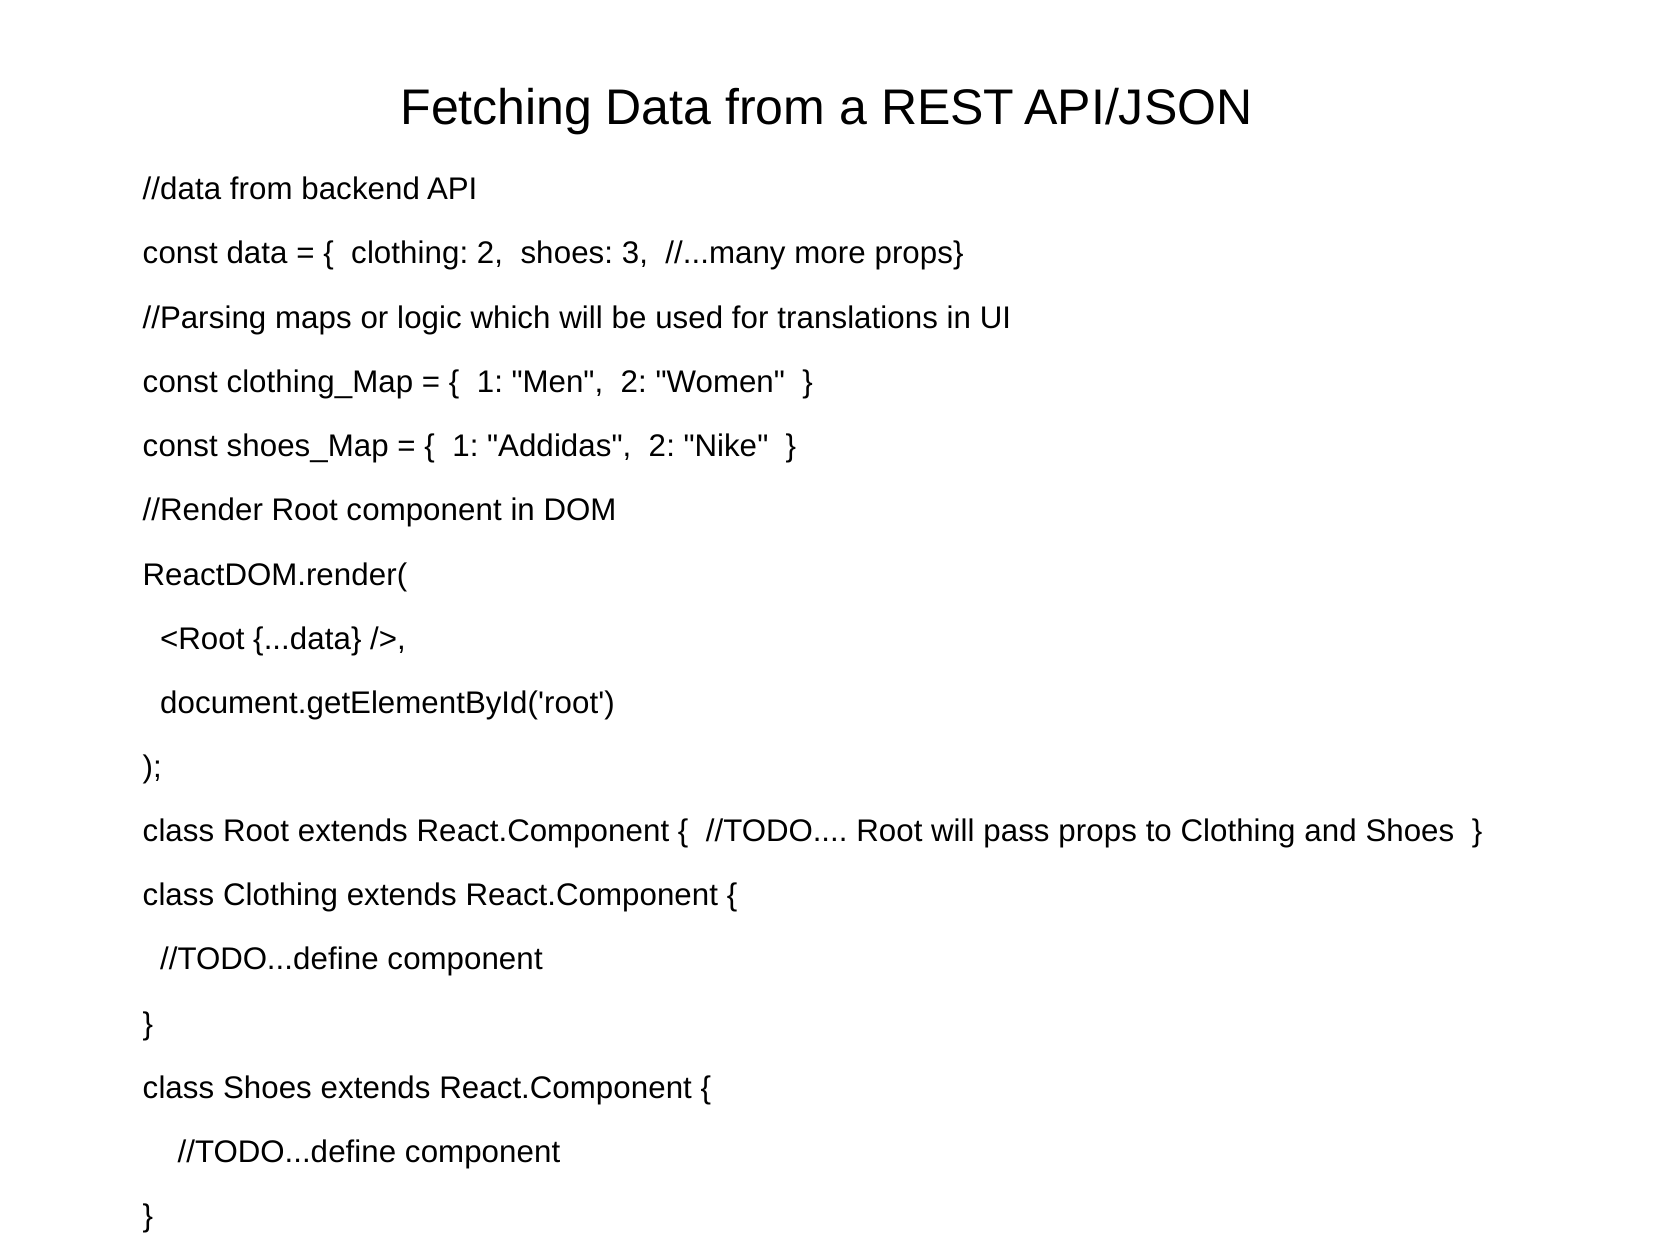

# Fetching Data from a REST API/JSON
//data from backend API
const data = { clothing: 2, shoes: 3, //...many more props}
//Parsing maps or logic which will be used for translations in UI
const clothing_Map = { 1: "Men", 2: "Women" }
const shoes_Map = { 1: "Addidas", 2: "Nike" }
//Render Root component in DOM
ReactDOM.render(
 <Root {...data} />,
 document.getElementById('root')
);
class Root extends React.Component { //TODO.... Root will pass props to Clothing and Shoes }
class Clothing extends React.Component {
 //TODO...define component
}
class Shoes extends React.Component {
 //TODO...define component
}